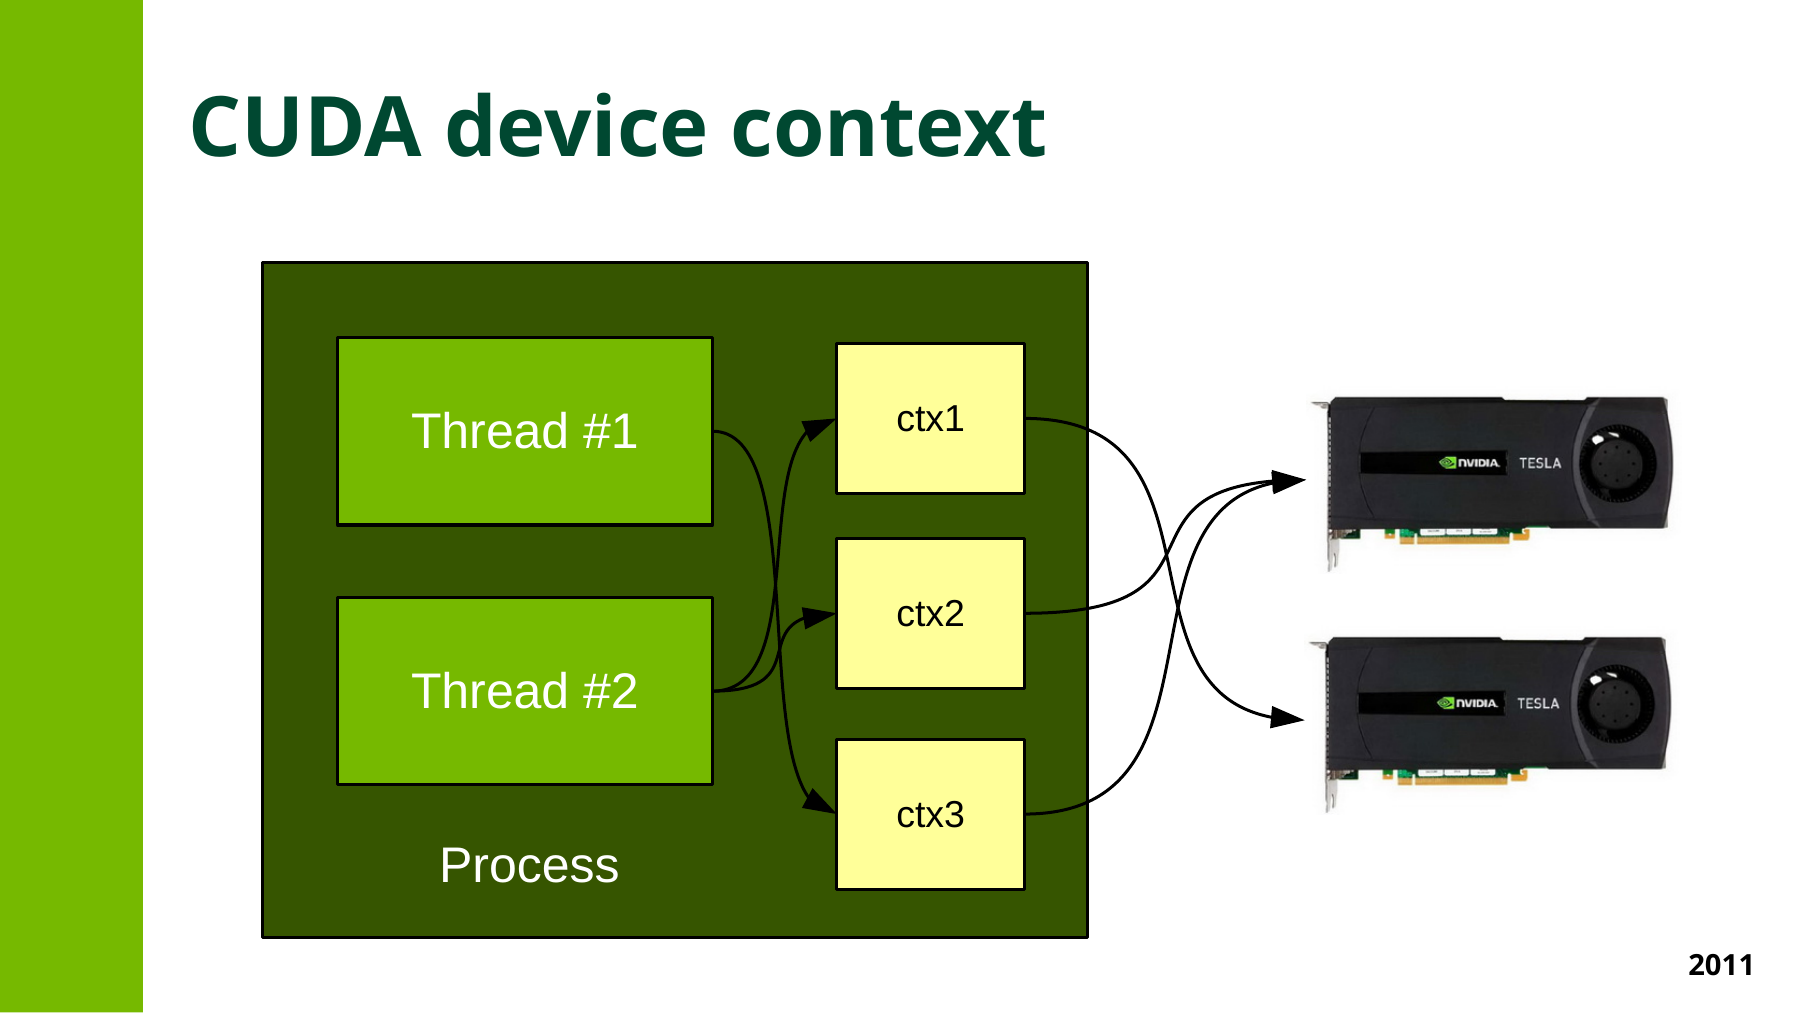

# CUDA device context
Thread #1
ctx1
ctx2
Thread #2
ctx3
Process